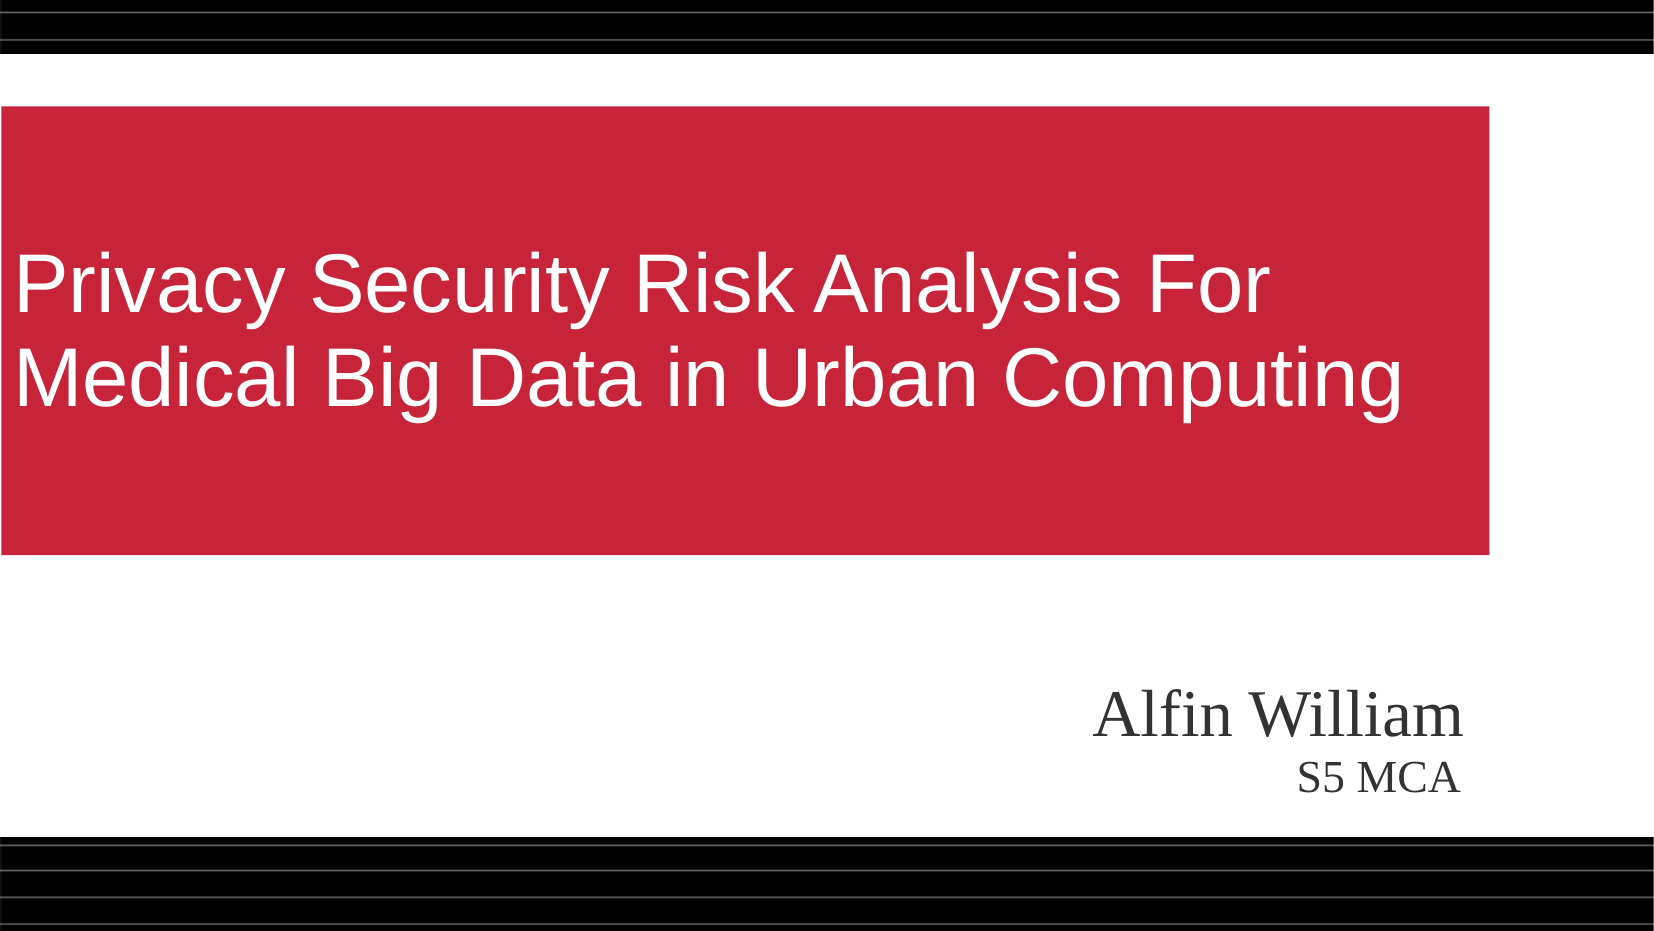

# Privacy Security Risk Analysis For Medical Big Data in Urban Computing
						Alfin William
				 			 S5 MCA